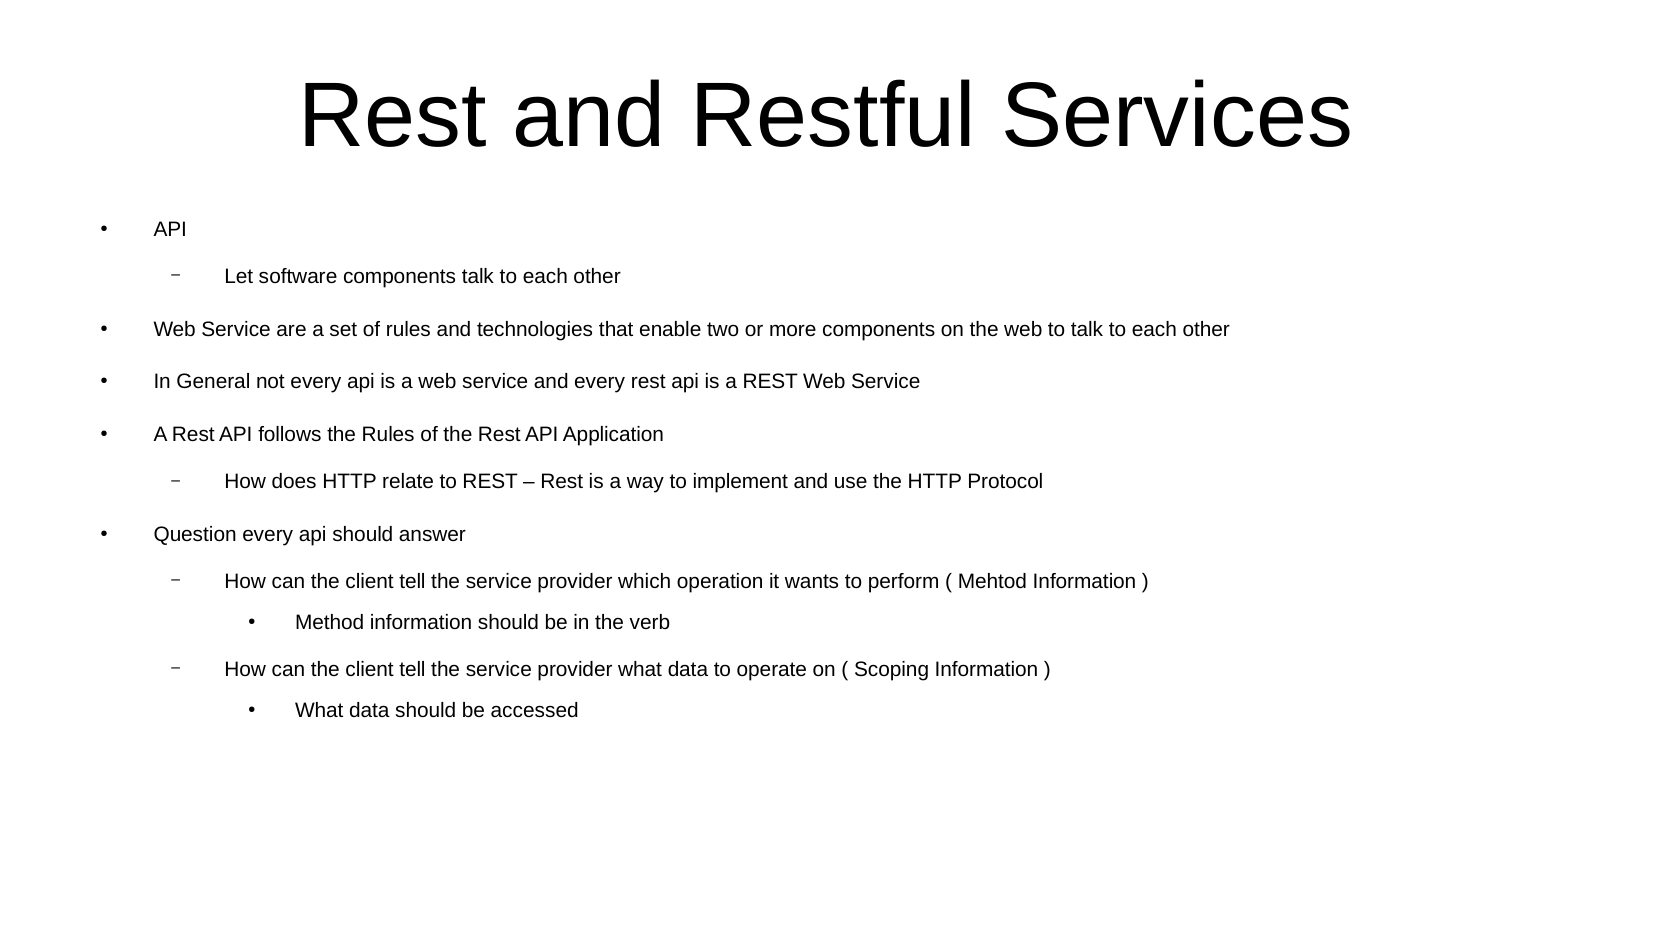

# Rest and Restful Services
API
Let software components talk to each other
Web Service are a set of rules and technologies that enable two or more components on the web to talk to each other
In General not every api is a web service and every rest api is a REST Web Service
A Rest API follows the Rules of the Rest API Application
How does HTTP relate to REST – Rest is a way to implement and use the HTTP Protocol
Question every api should answer
How can the client tell the service provider which operation it wants to perform ( Mehtod Information )
Method information should be in the verb
How can the client tell the service provider what data to operate on ( Scoping Information )
What data should be accessed